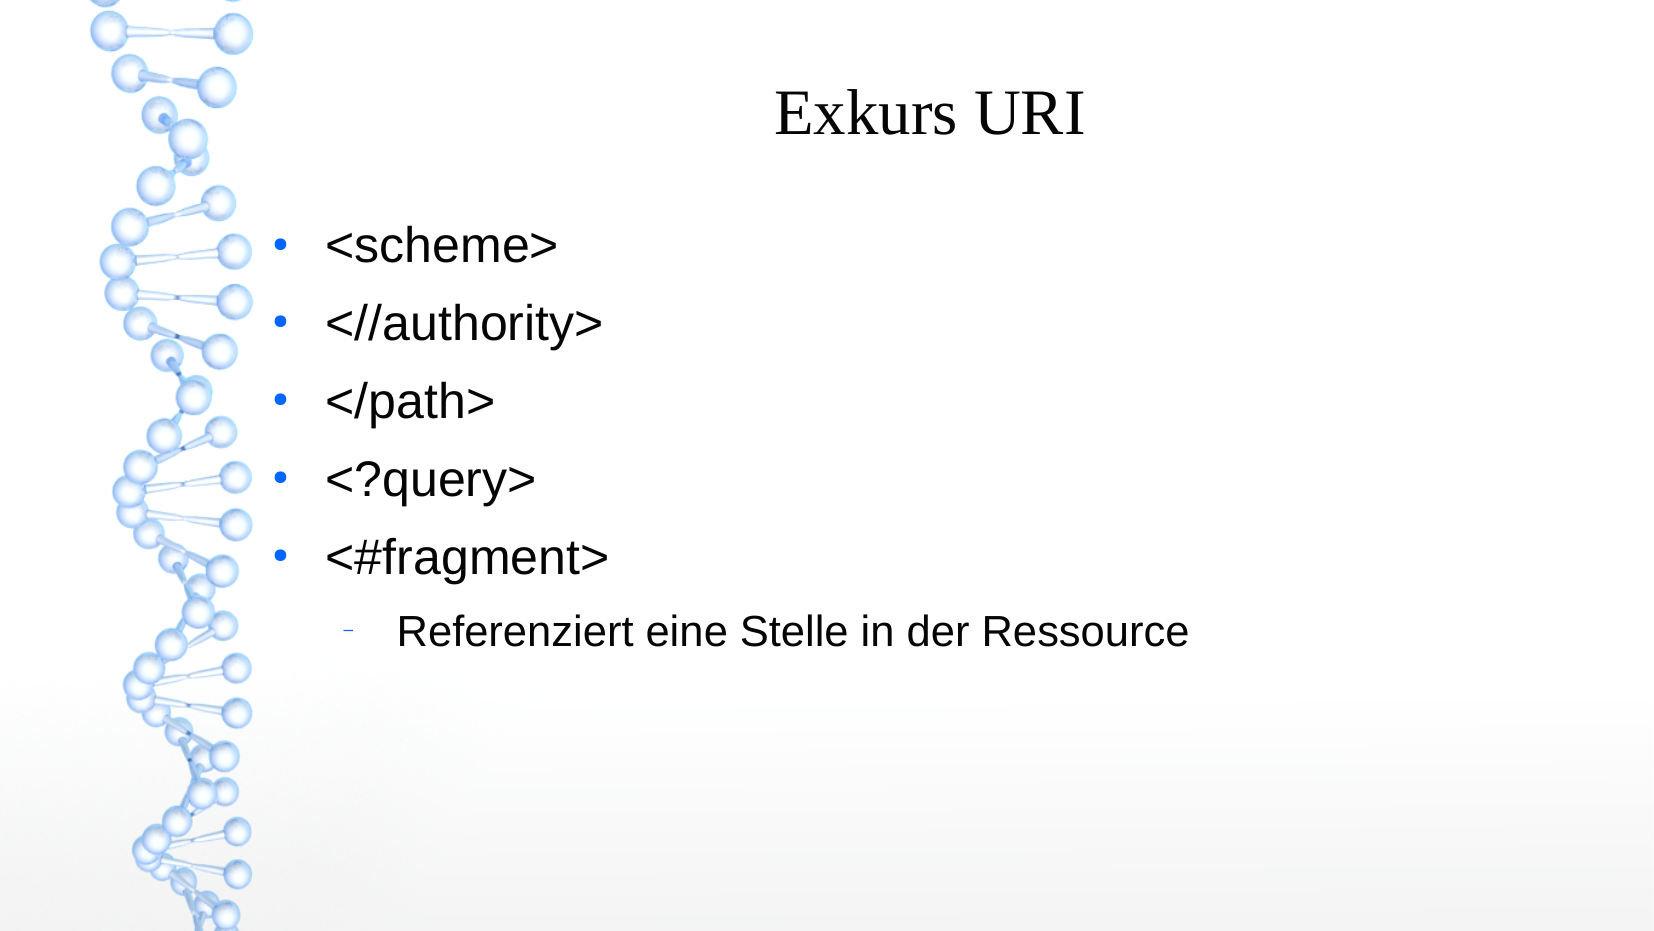

# Exkurs URI
<scheme>
<//authority>
</path>
<?query>
<#fragment>
Referenziert eine Stelle in der Ressource